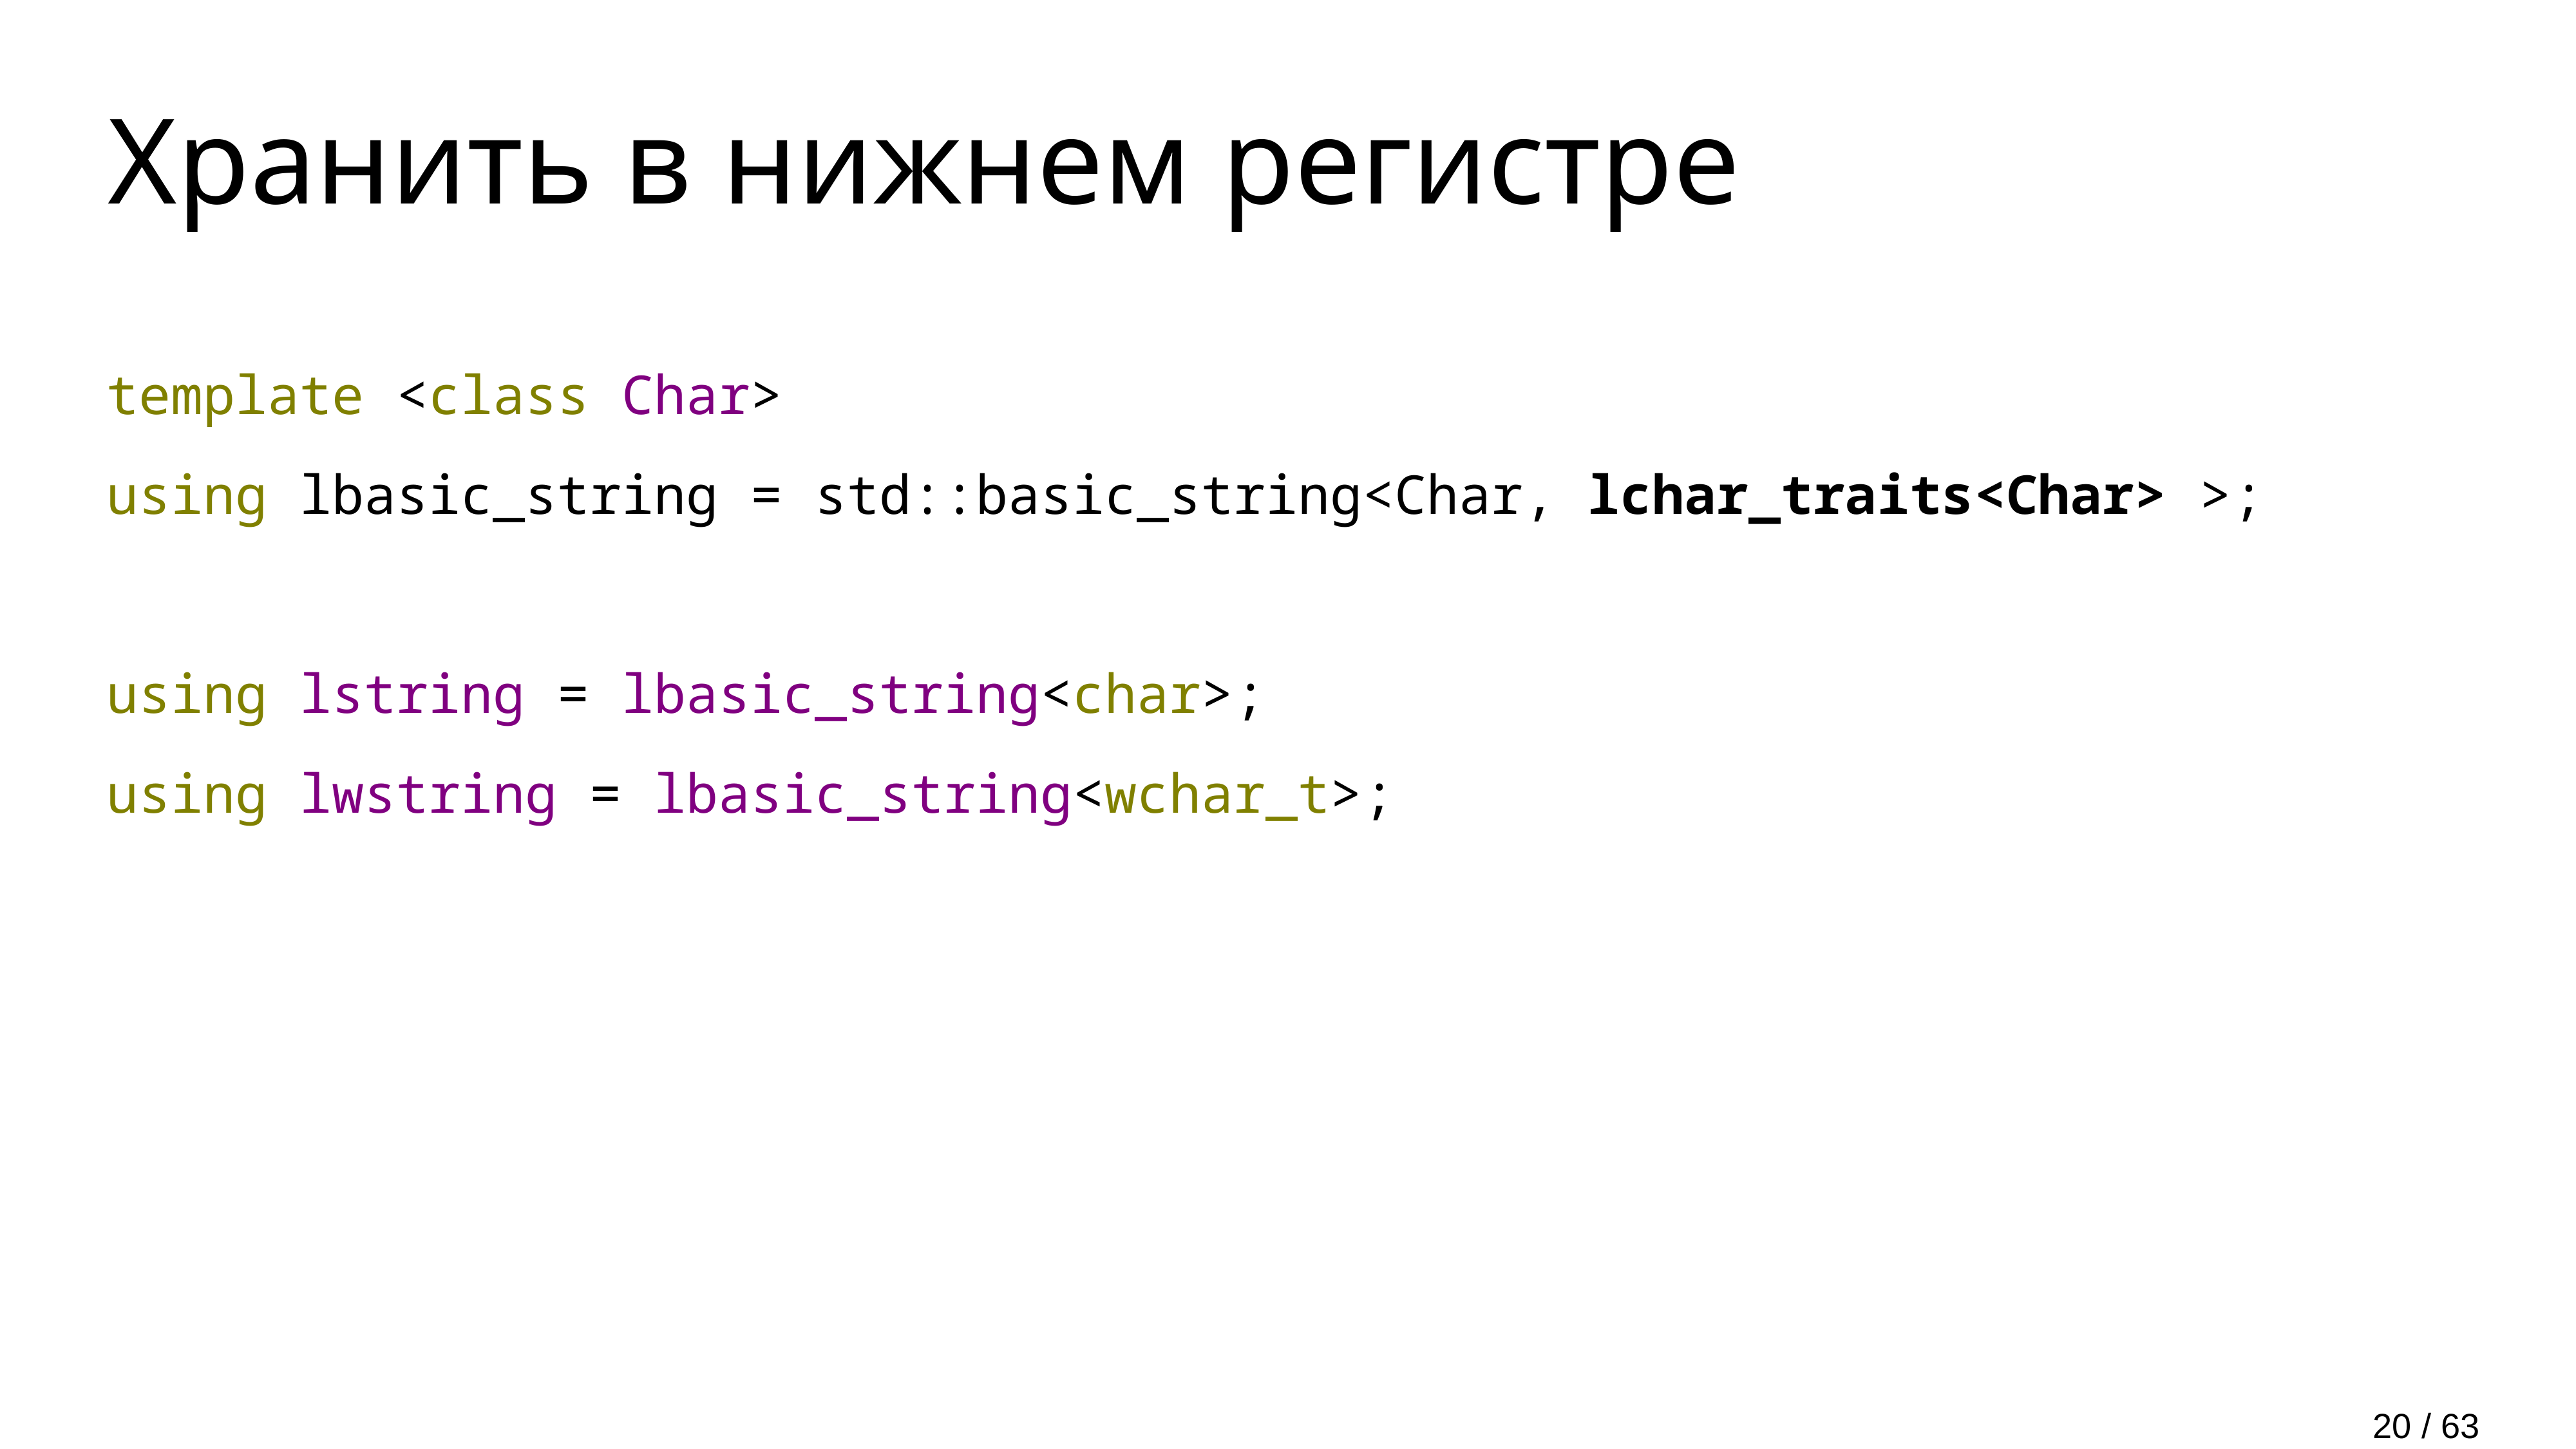

# Хранить в нижнем регистре
template <class Char>
using lbasic_string = std::basic_string<Char, lchar_traits<Char> >;
using lstring = lbasic_string<char>;
using lwstring = lbasic_string<wchar_t>;